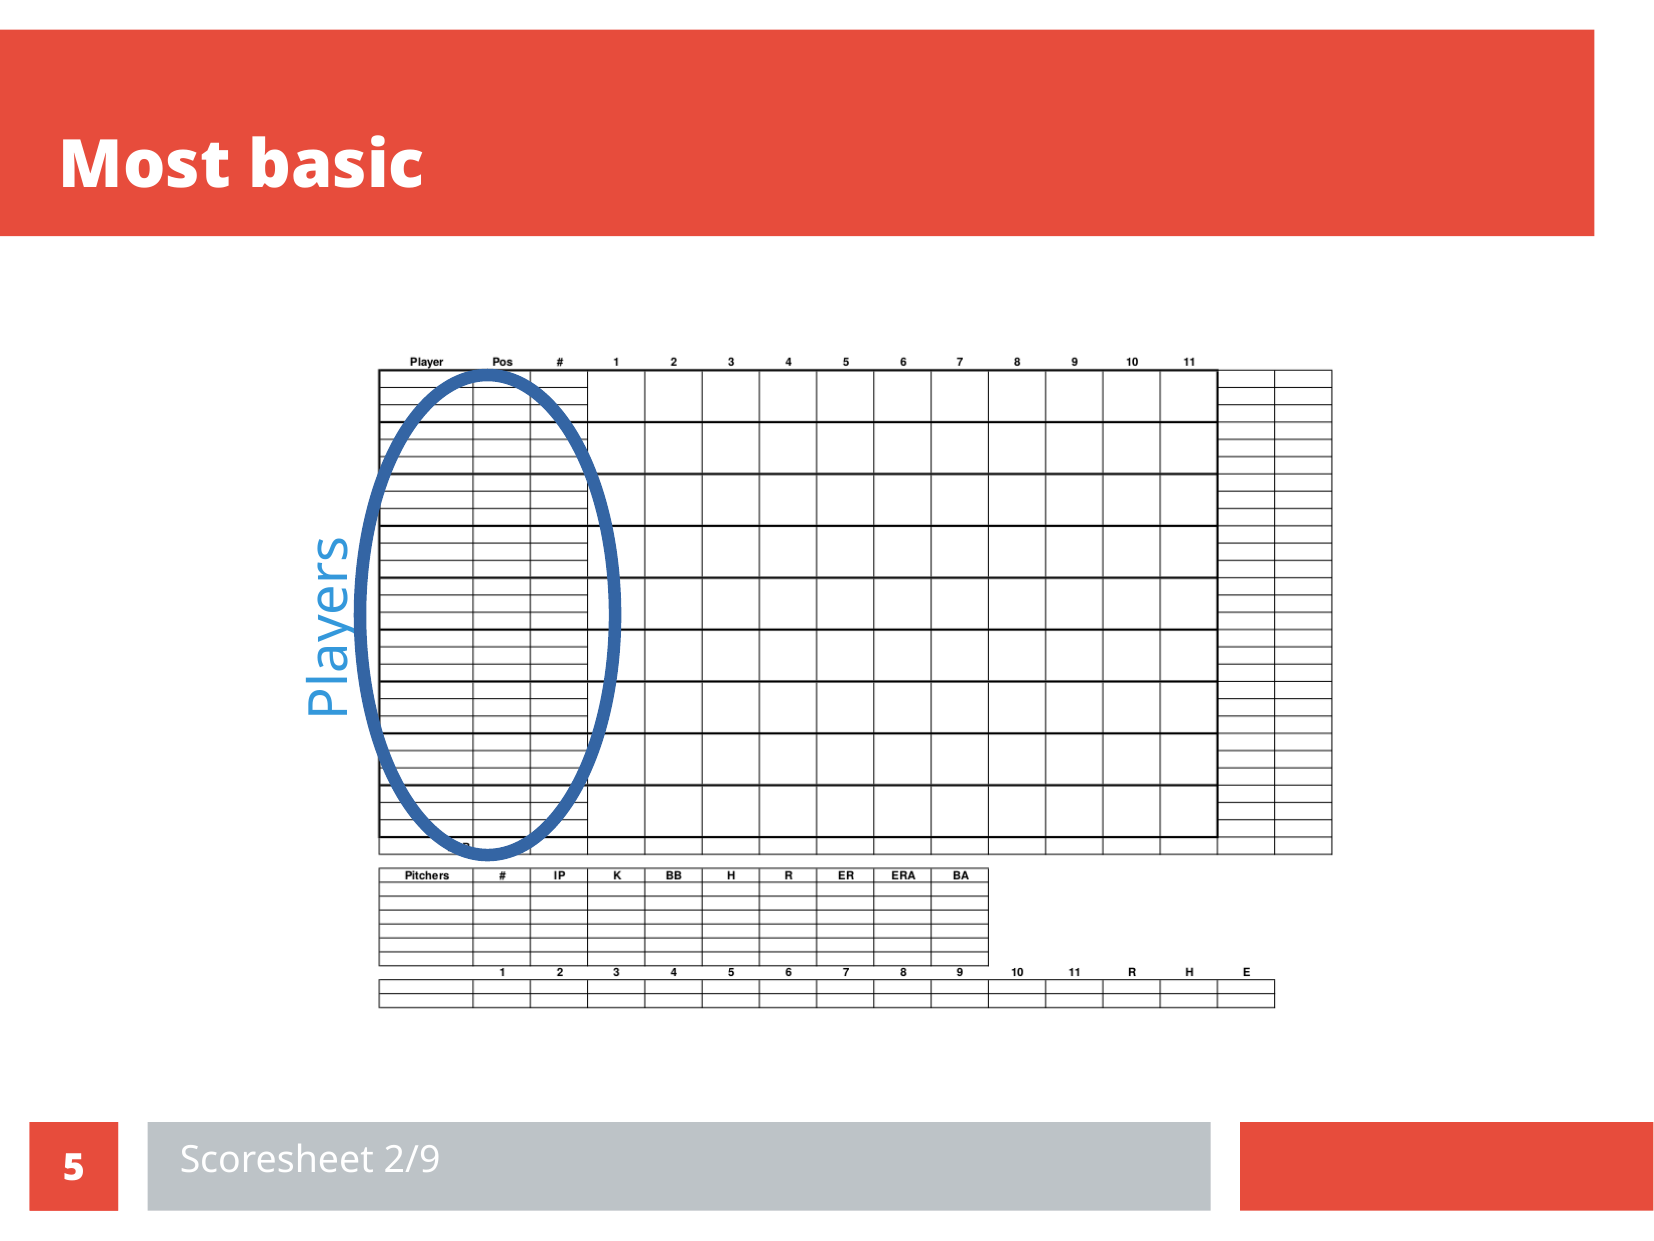

# Most basic
Players
5
Scoresheet 2/9